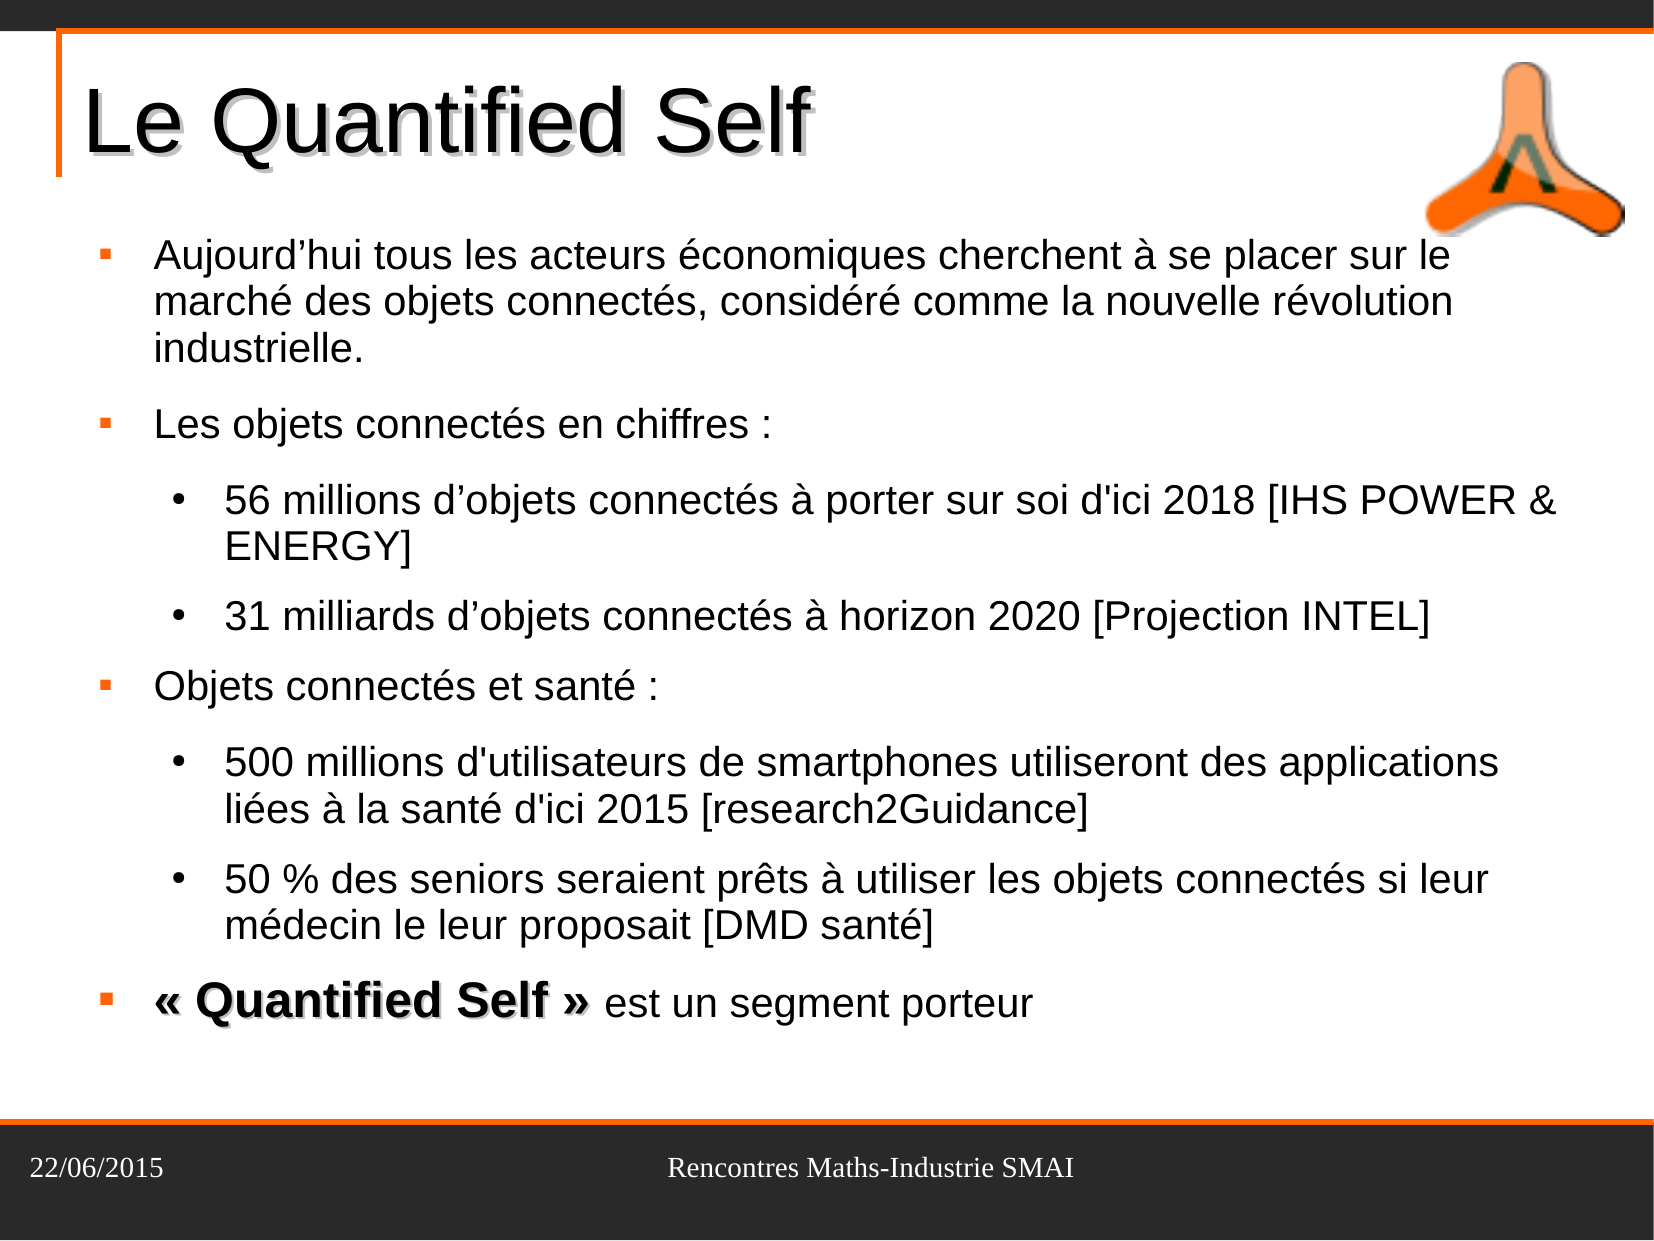

# Le Quantified Self
Aujourd’hui tous les acteurs économiques cherchent à se placer sur le marché des objets connectés, considéré comme la nouvelle révolution industrielle.
Les objets connectés en chiffres :
56 millions d’objets connectés à porter sur soi d'ici 2018 [IHS POWER & ENERGY]
31 milliards d’objets connectés à horizon 2020 [Projection INTEL]
Objets connectés et santé :
500 millions d'utilisateurs de smartphones utiliseront des applications liées à la santé d'ici 2015 [research2Guidance]
50 % des seniors seraient prêts à utiliser les objets connectés si leur médecin le leur proposait [DMD santé]
« Quantified Self » est un segment porteur
22/06/2015
Rencontres Maths-Industrie SMAI